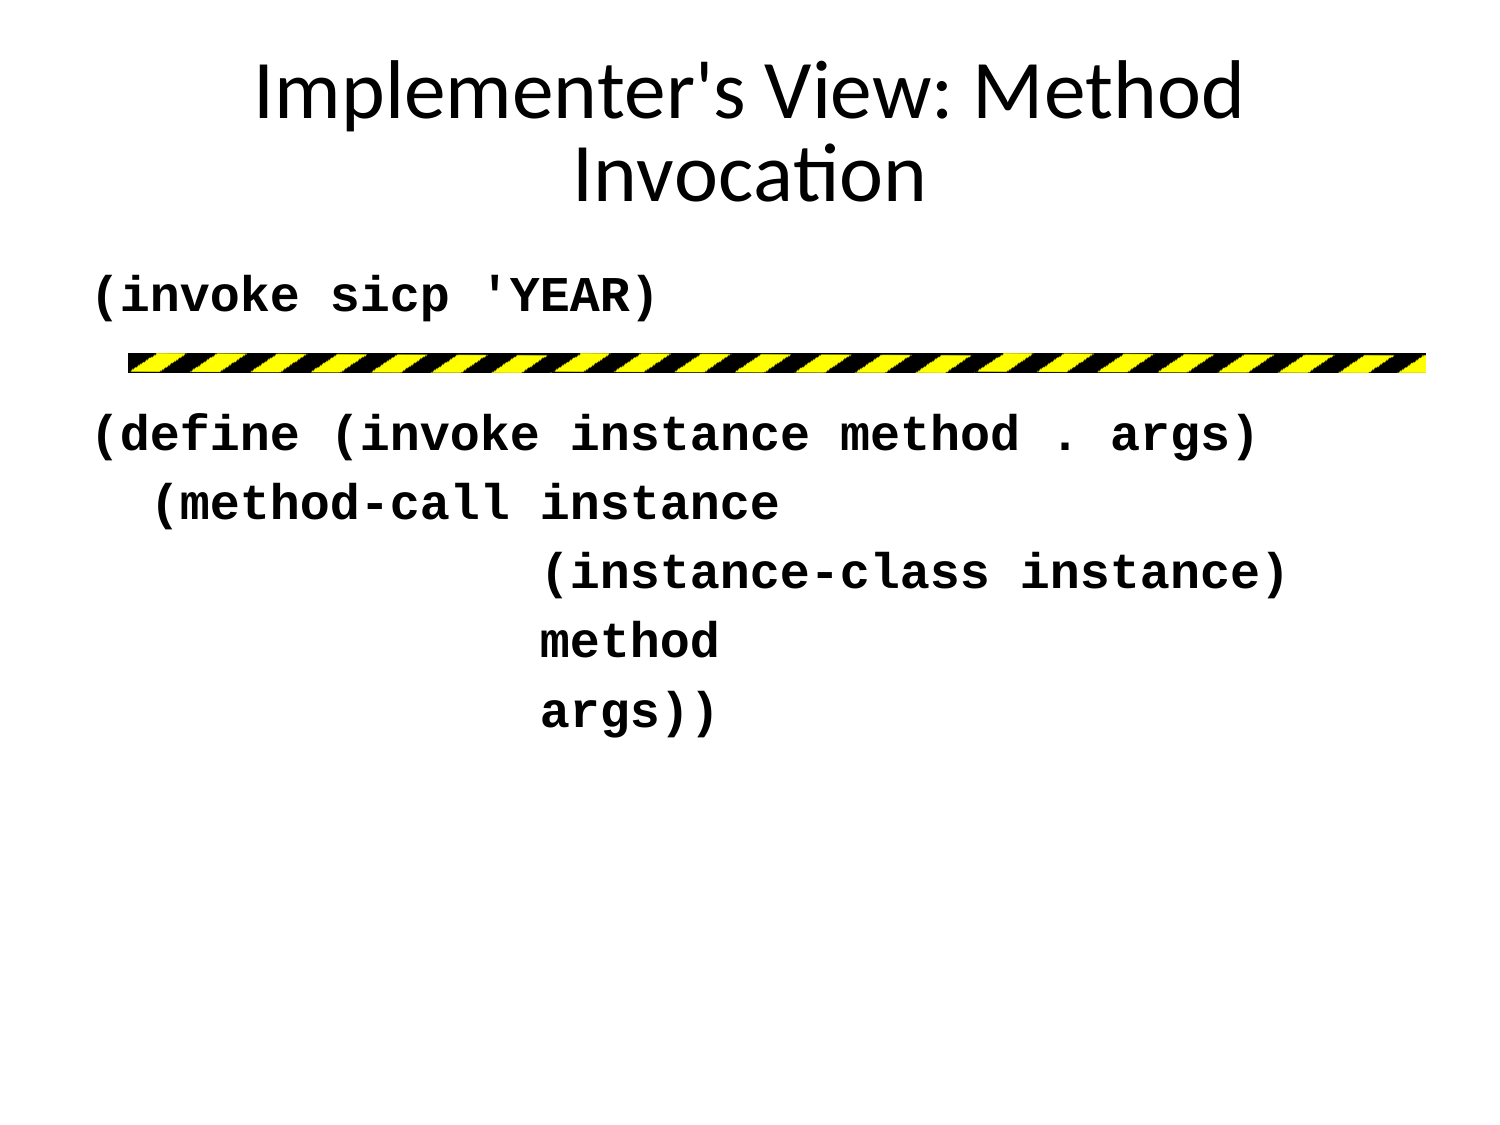

# Implementer's View: Method Invocation
(invoke sicp 'YEAR)
(define (invoke instance method . args)
 (method-call instance
 (instance-class instance)
 method
 args))